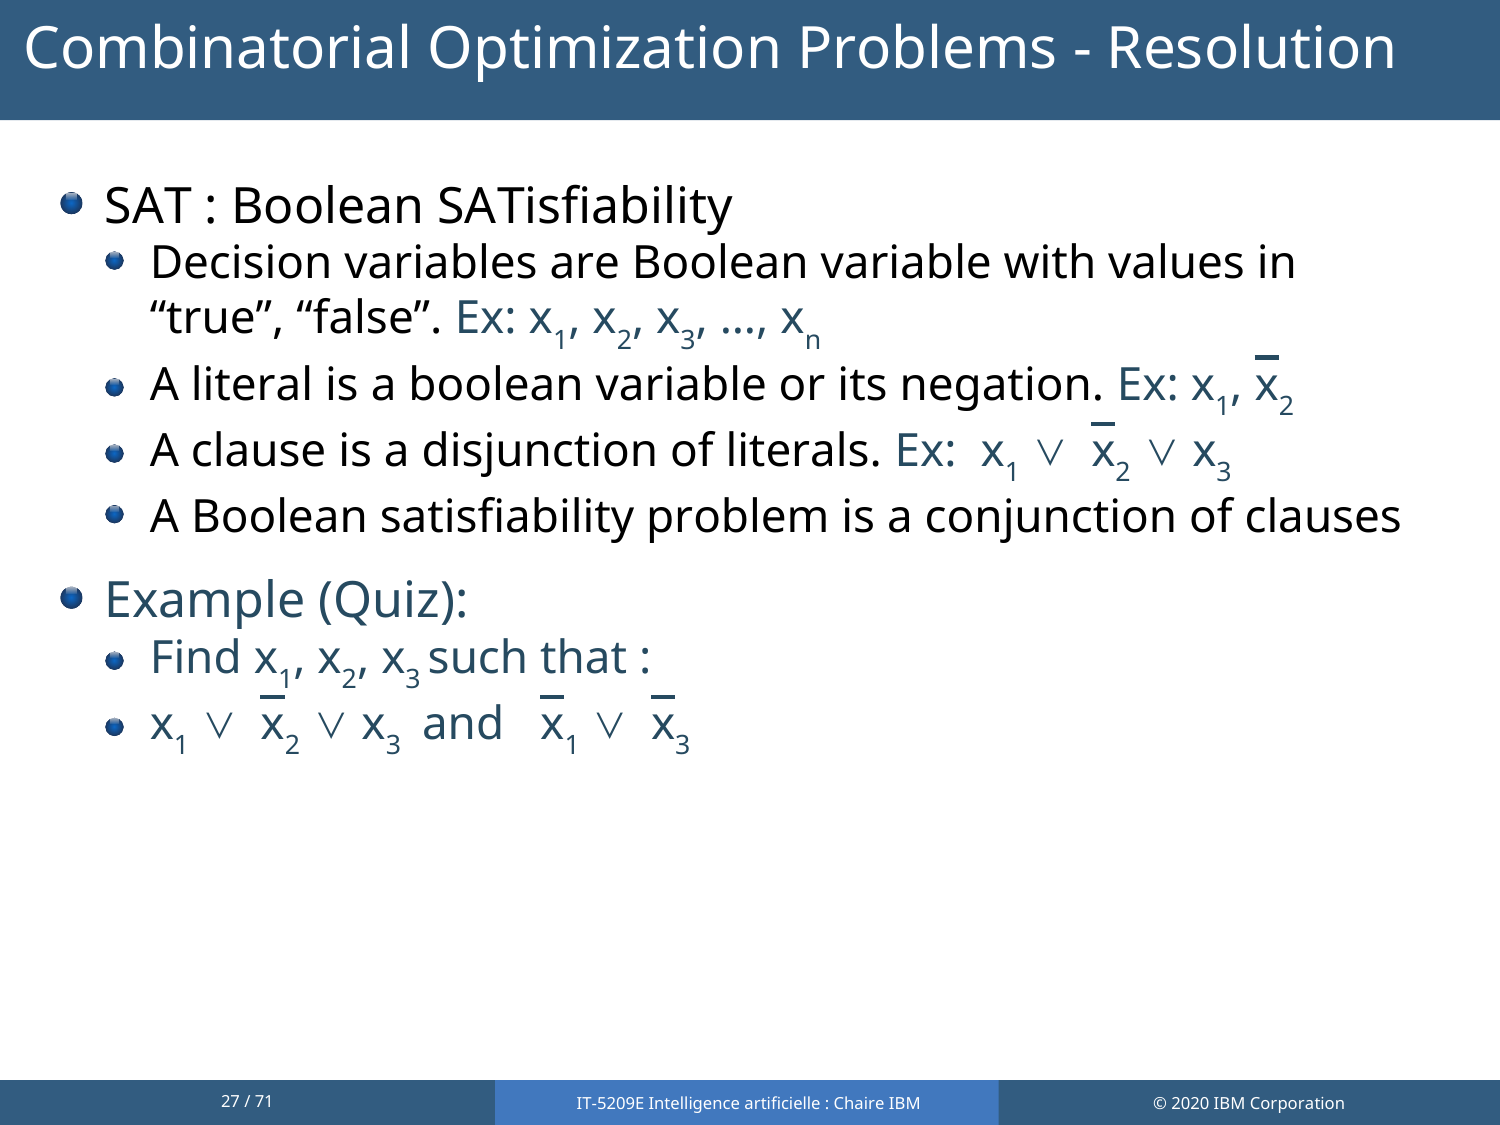

# Combinatorial Optimization Problems - Resolution
SAT : Boolean SATisfiability
Decision variables are Boolean variable with values in “true”, “false”. Ex: x1, x2, x3, …, xn
A literal is a boolean variable or its negation. Ex: x1, x2
A clause is a disjunction of literals. Ex: x1 ∨ x2 ∨ x3
A Boolean satisfiability problem is a conjunction of clauses
Example (Quiz):
Find x1, x2, x3 such that :
x1 ∨ x2 ∨ x3 and x1 ∨ x3